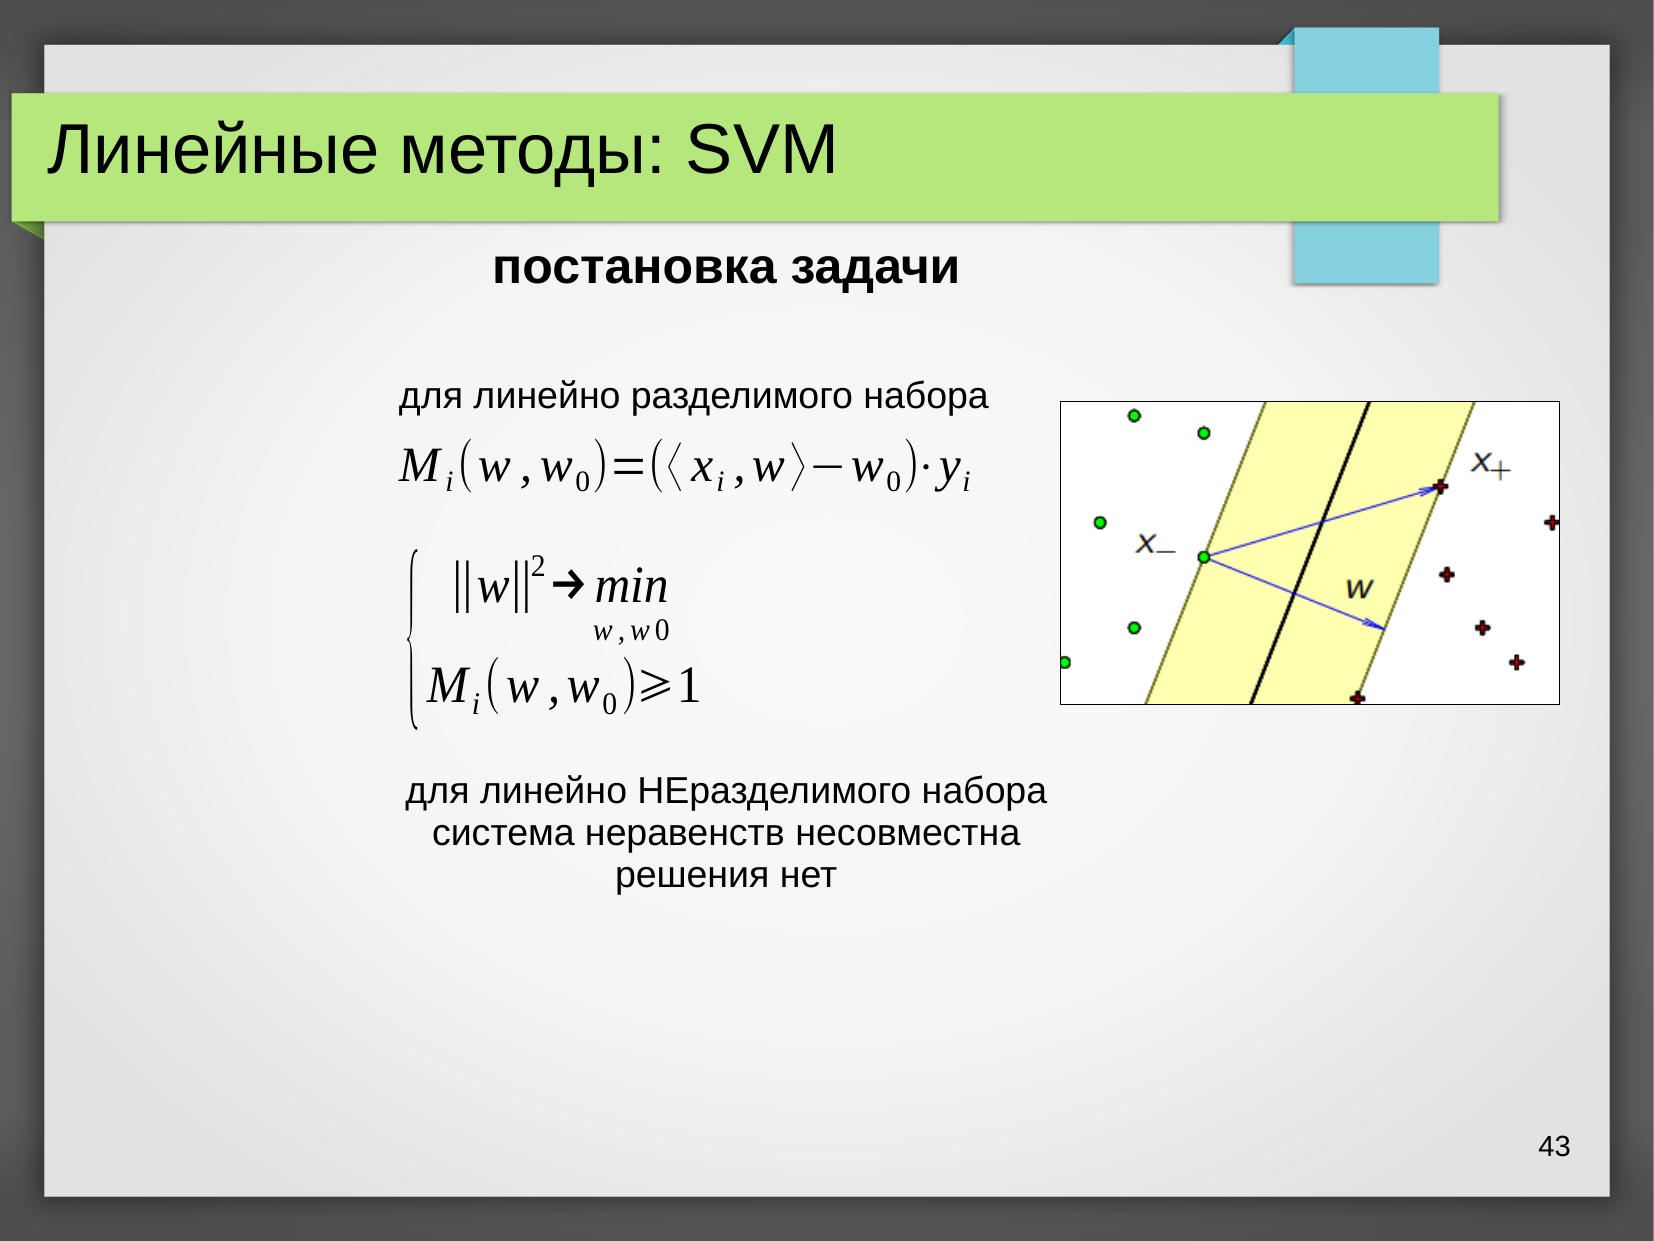

# Линейные методы: SVM
постановка задачи
для линейно разделимого набора
для линейно НЕразделимого набора
система неравенств несовместна
решения нет
43